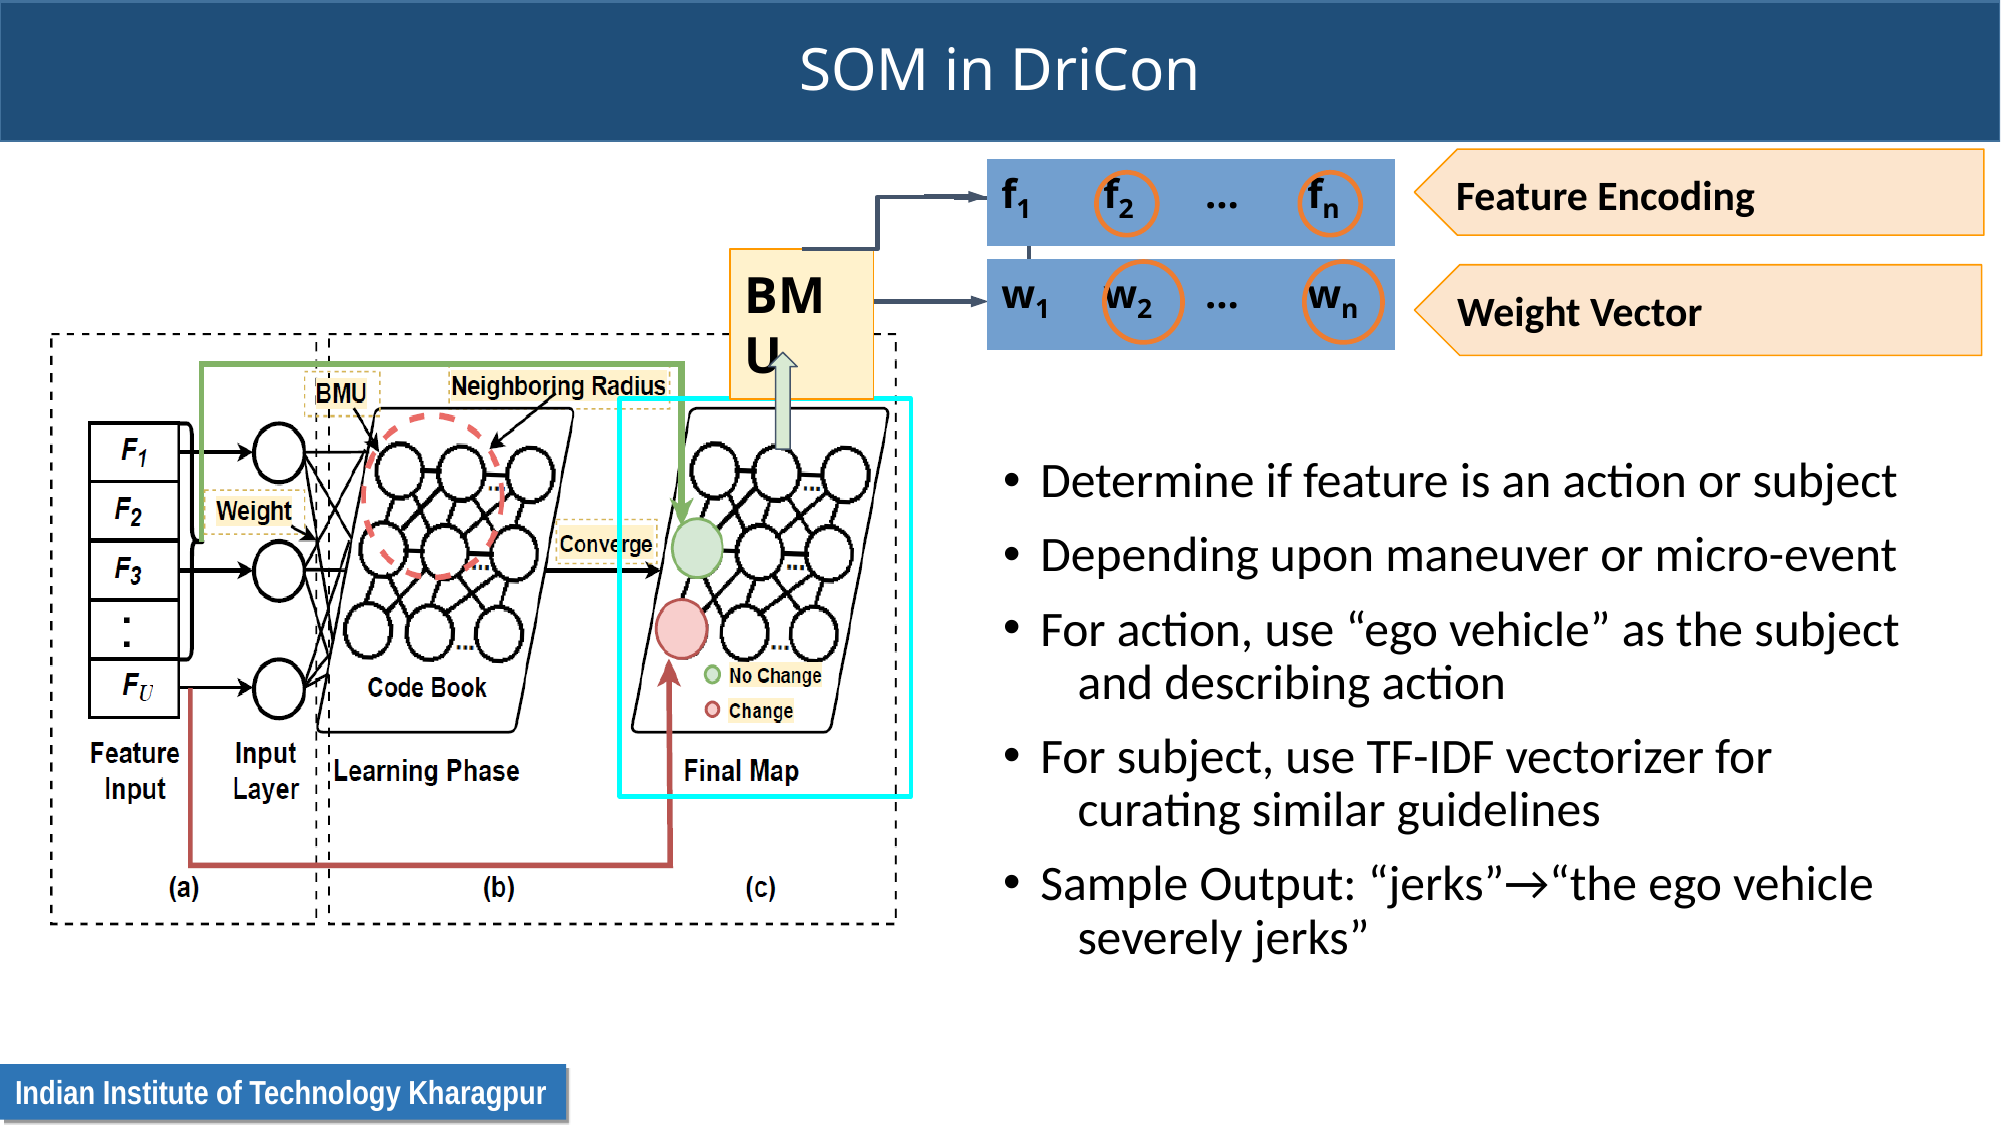

SOM in DriCon
Feature Encoding
| f1 | f2 | … | fn |
| --- | --- | --- | --- |
BMU
| w1 | w2 | … | wn |
| --- | --- | --- | --- |
Weight Vector
# Determine if feature is an action or subject
Depending upon maneuver or micro-event
For action, use “ego vehicle” as the subject and describing action
For subject, use TF-IDF vectorizer for curating similar guidelines
Sample Output: “jerks”→“the ego vehicle severely jerks”